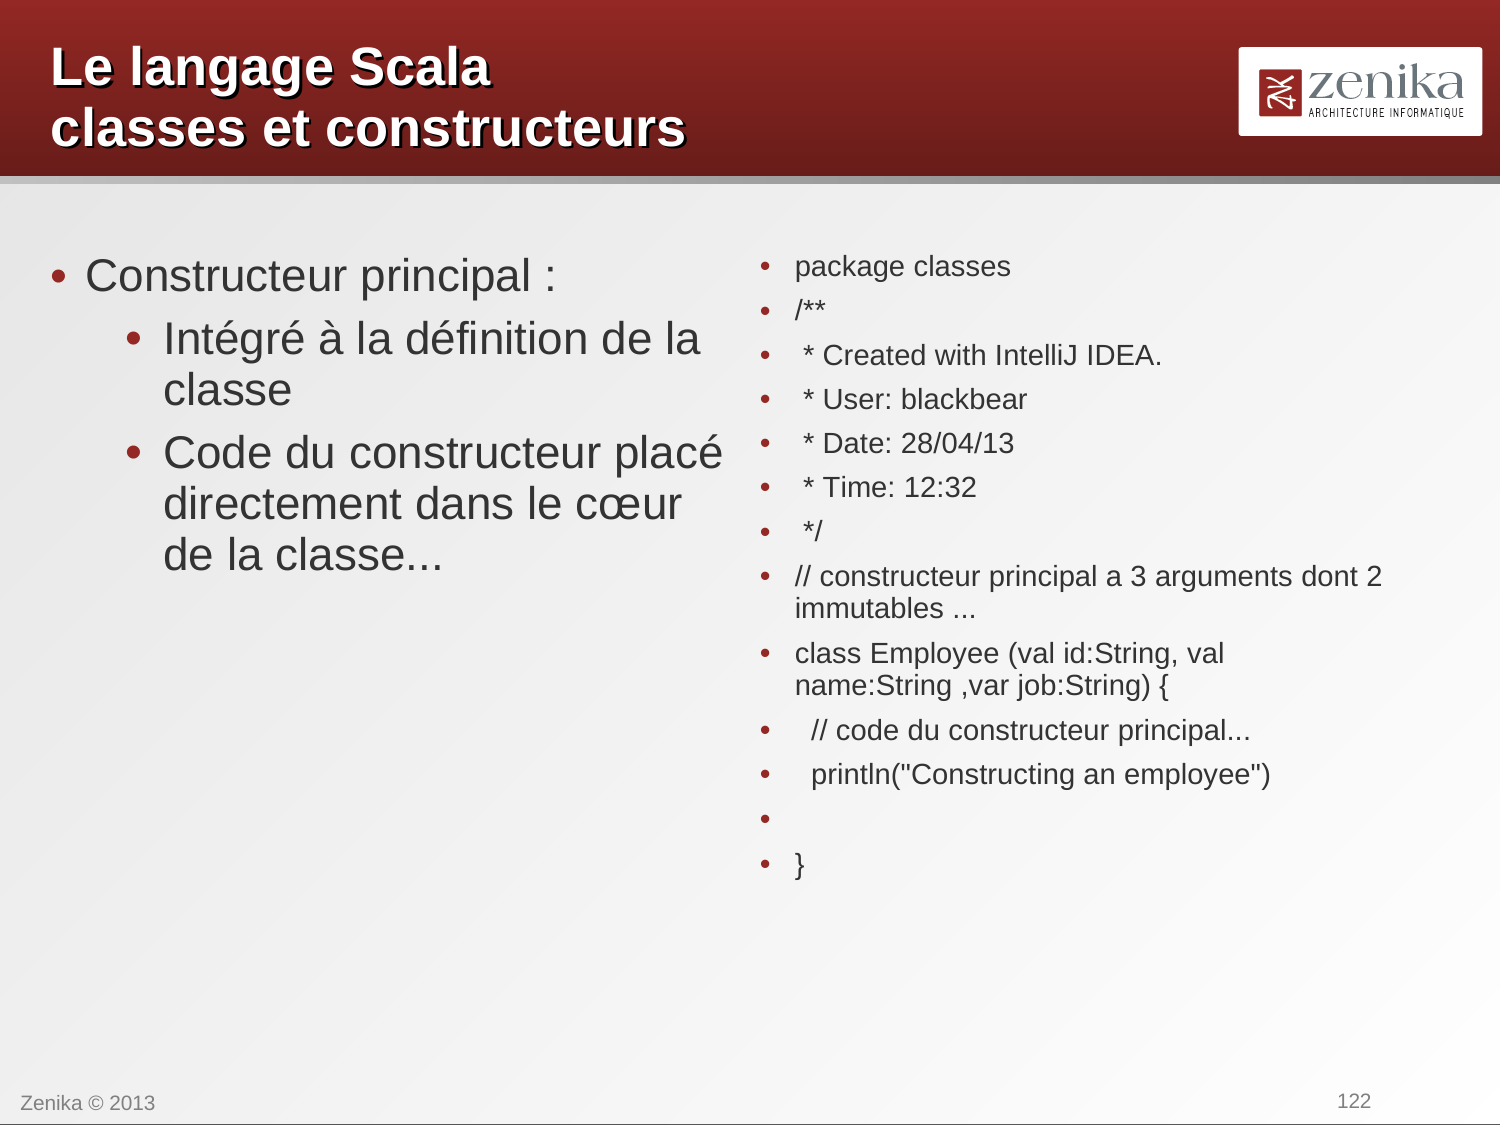

# Le langage Scala classes et constructeurs
Constructeur principal :
Intégré à la définition de la classe
Code du constructeur placé directement dans le cœur de la classe...
package classes
/**
 * Created with IntelliJ IDEA.
 * User: blackbear
 * Date: 28/04/13
 * Time: 12:32
 */
// constructeur principal a 3 arguments dont 2 immutables ...
class Employee (val id:String, val name:String ,var job:String) {
 // code du constructeur principal...
 println("Constructing an employee")
}